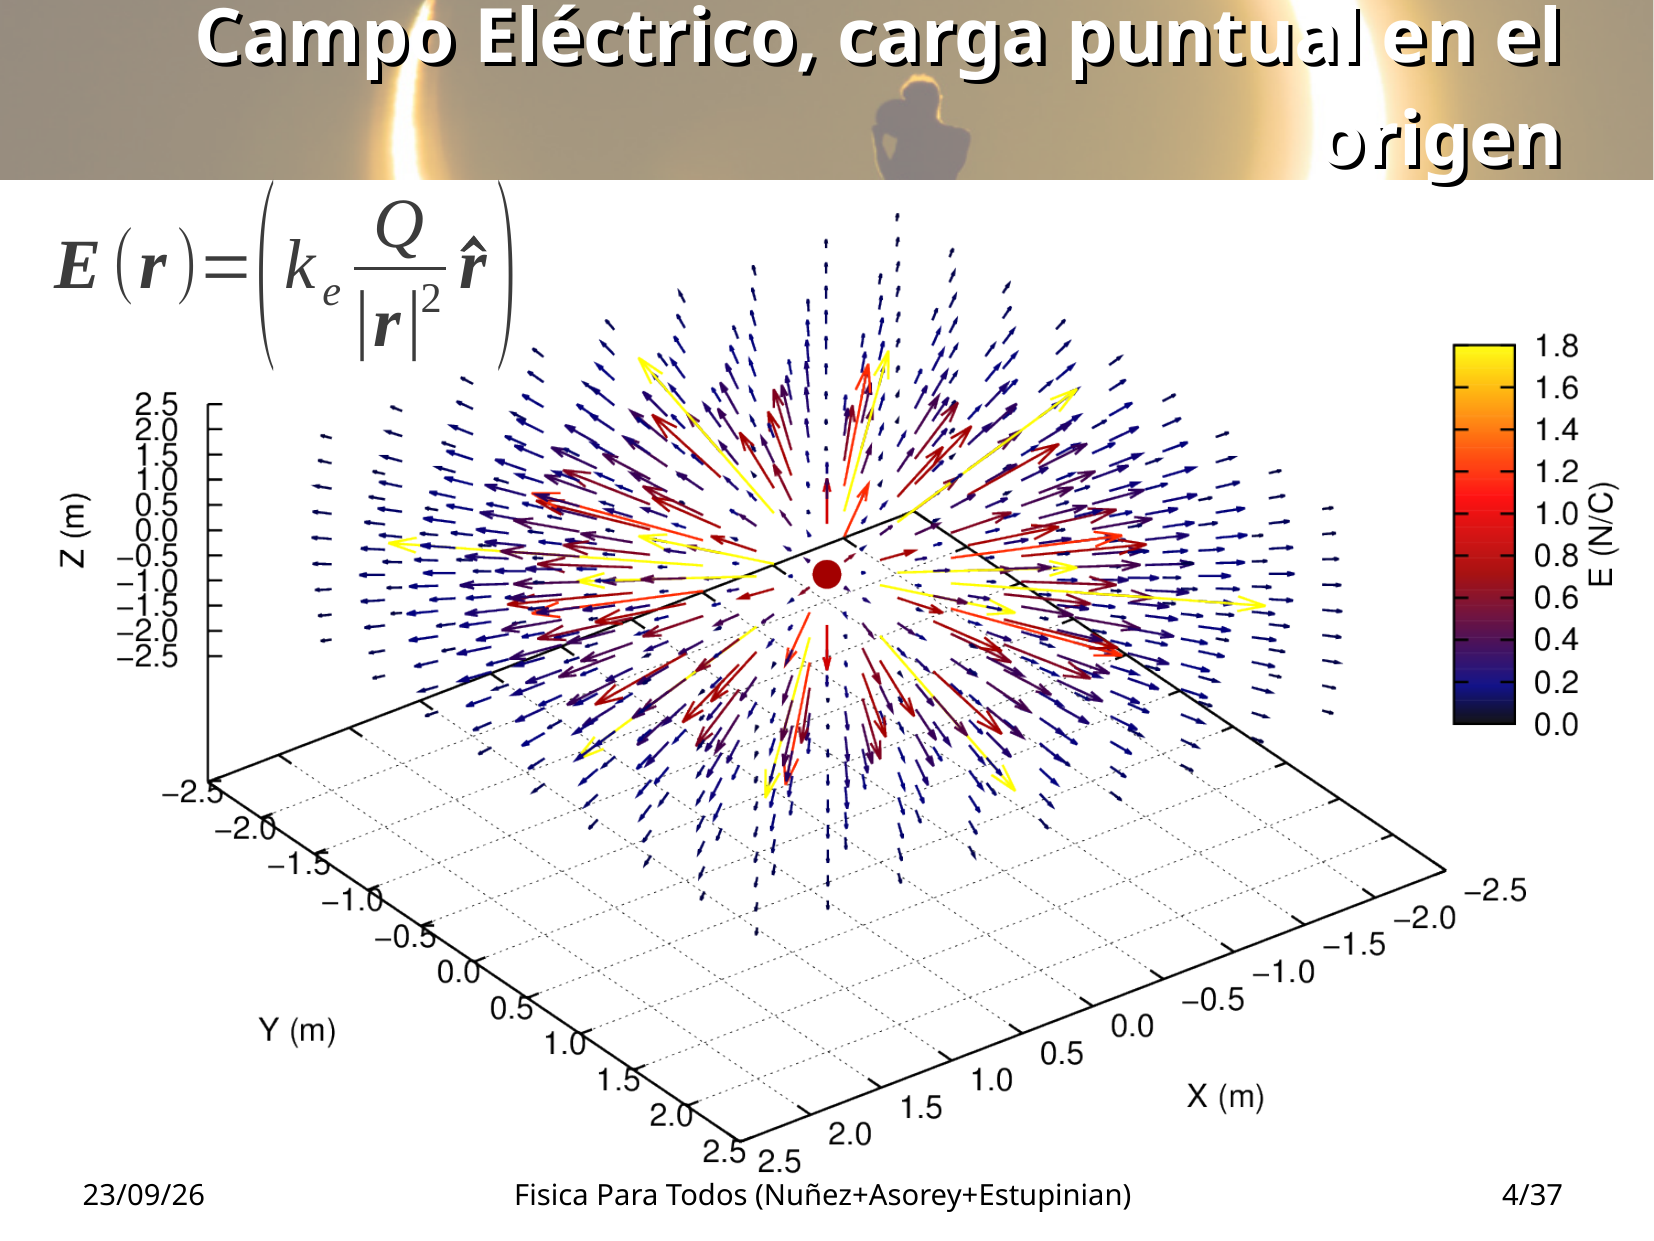

# Campo Eléctrico, carga puntual en el origen
Fisica Para Todos (Nuñez+Asorey+Estupinian)
4